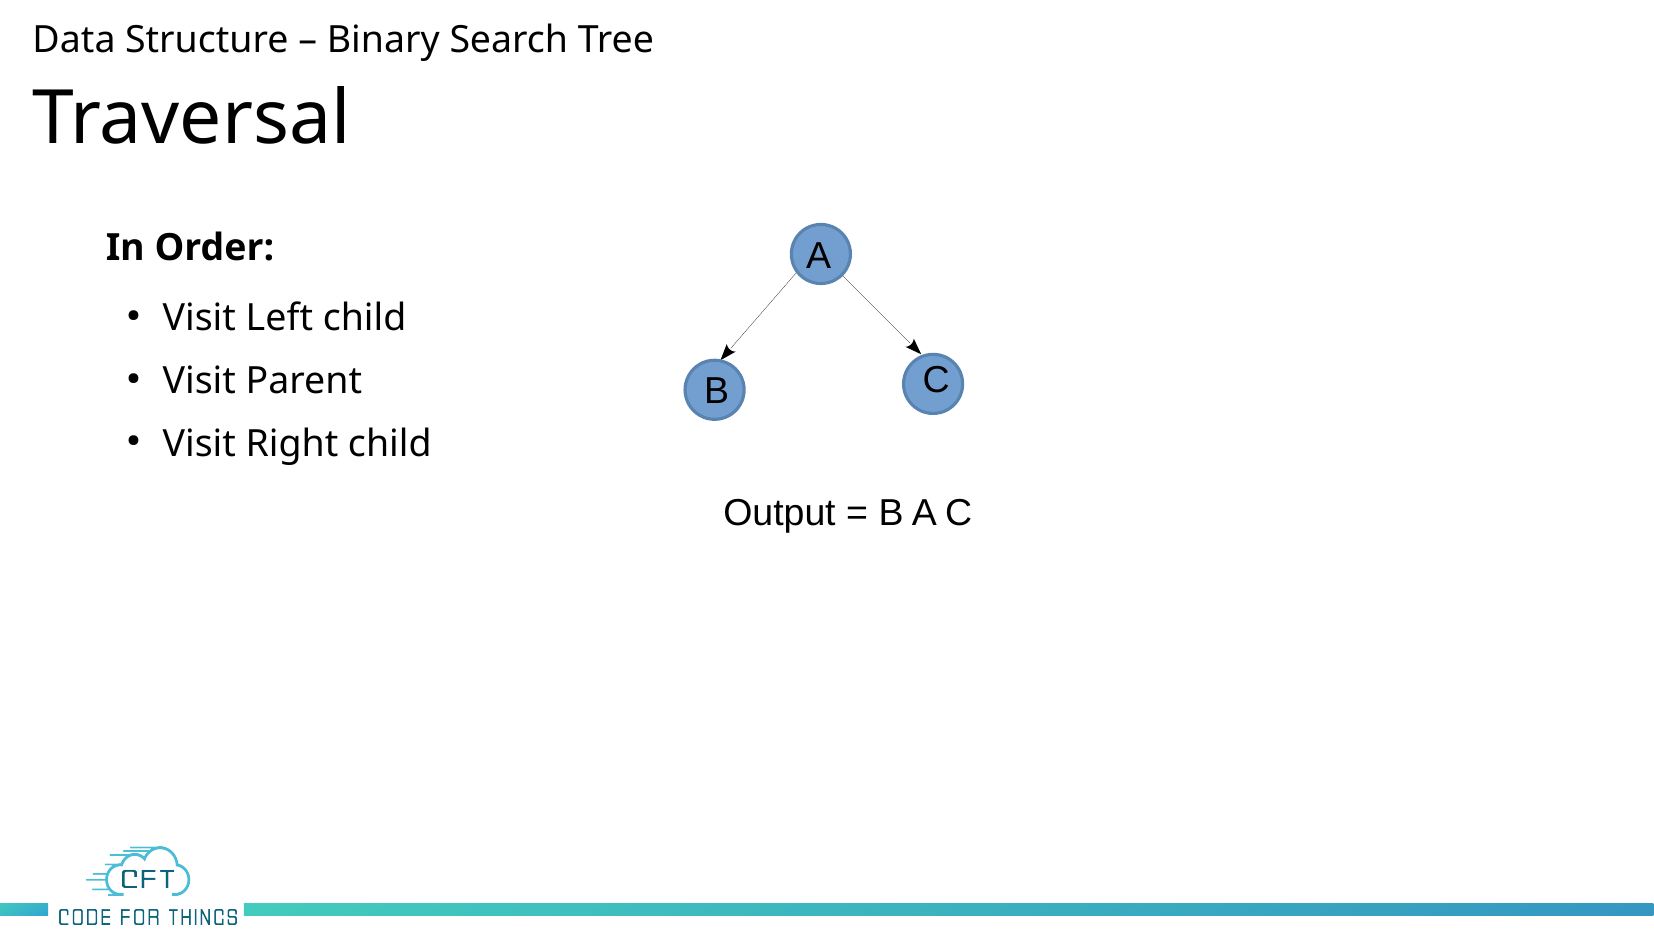

# Data Structure – Binary Search Tree Traversal
In Order:
A
Visit Left child
Visit Parent
Visit Right child
C
B
Output = B A C